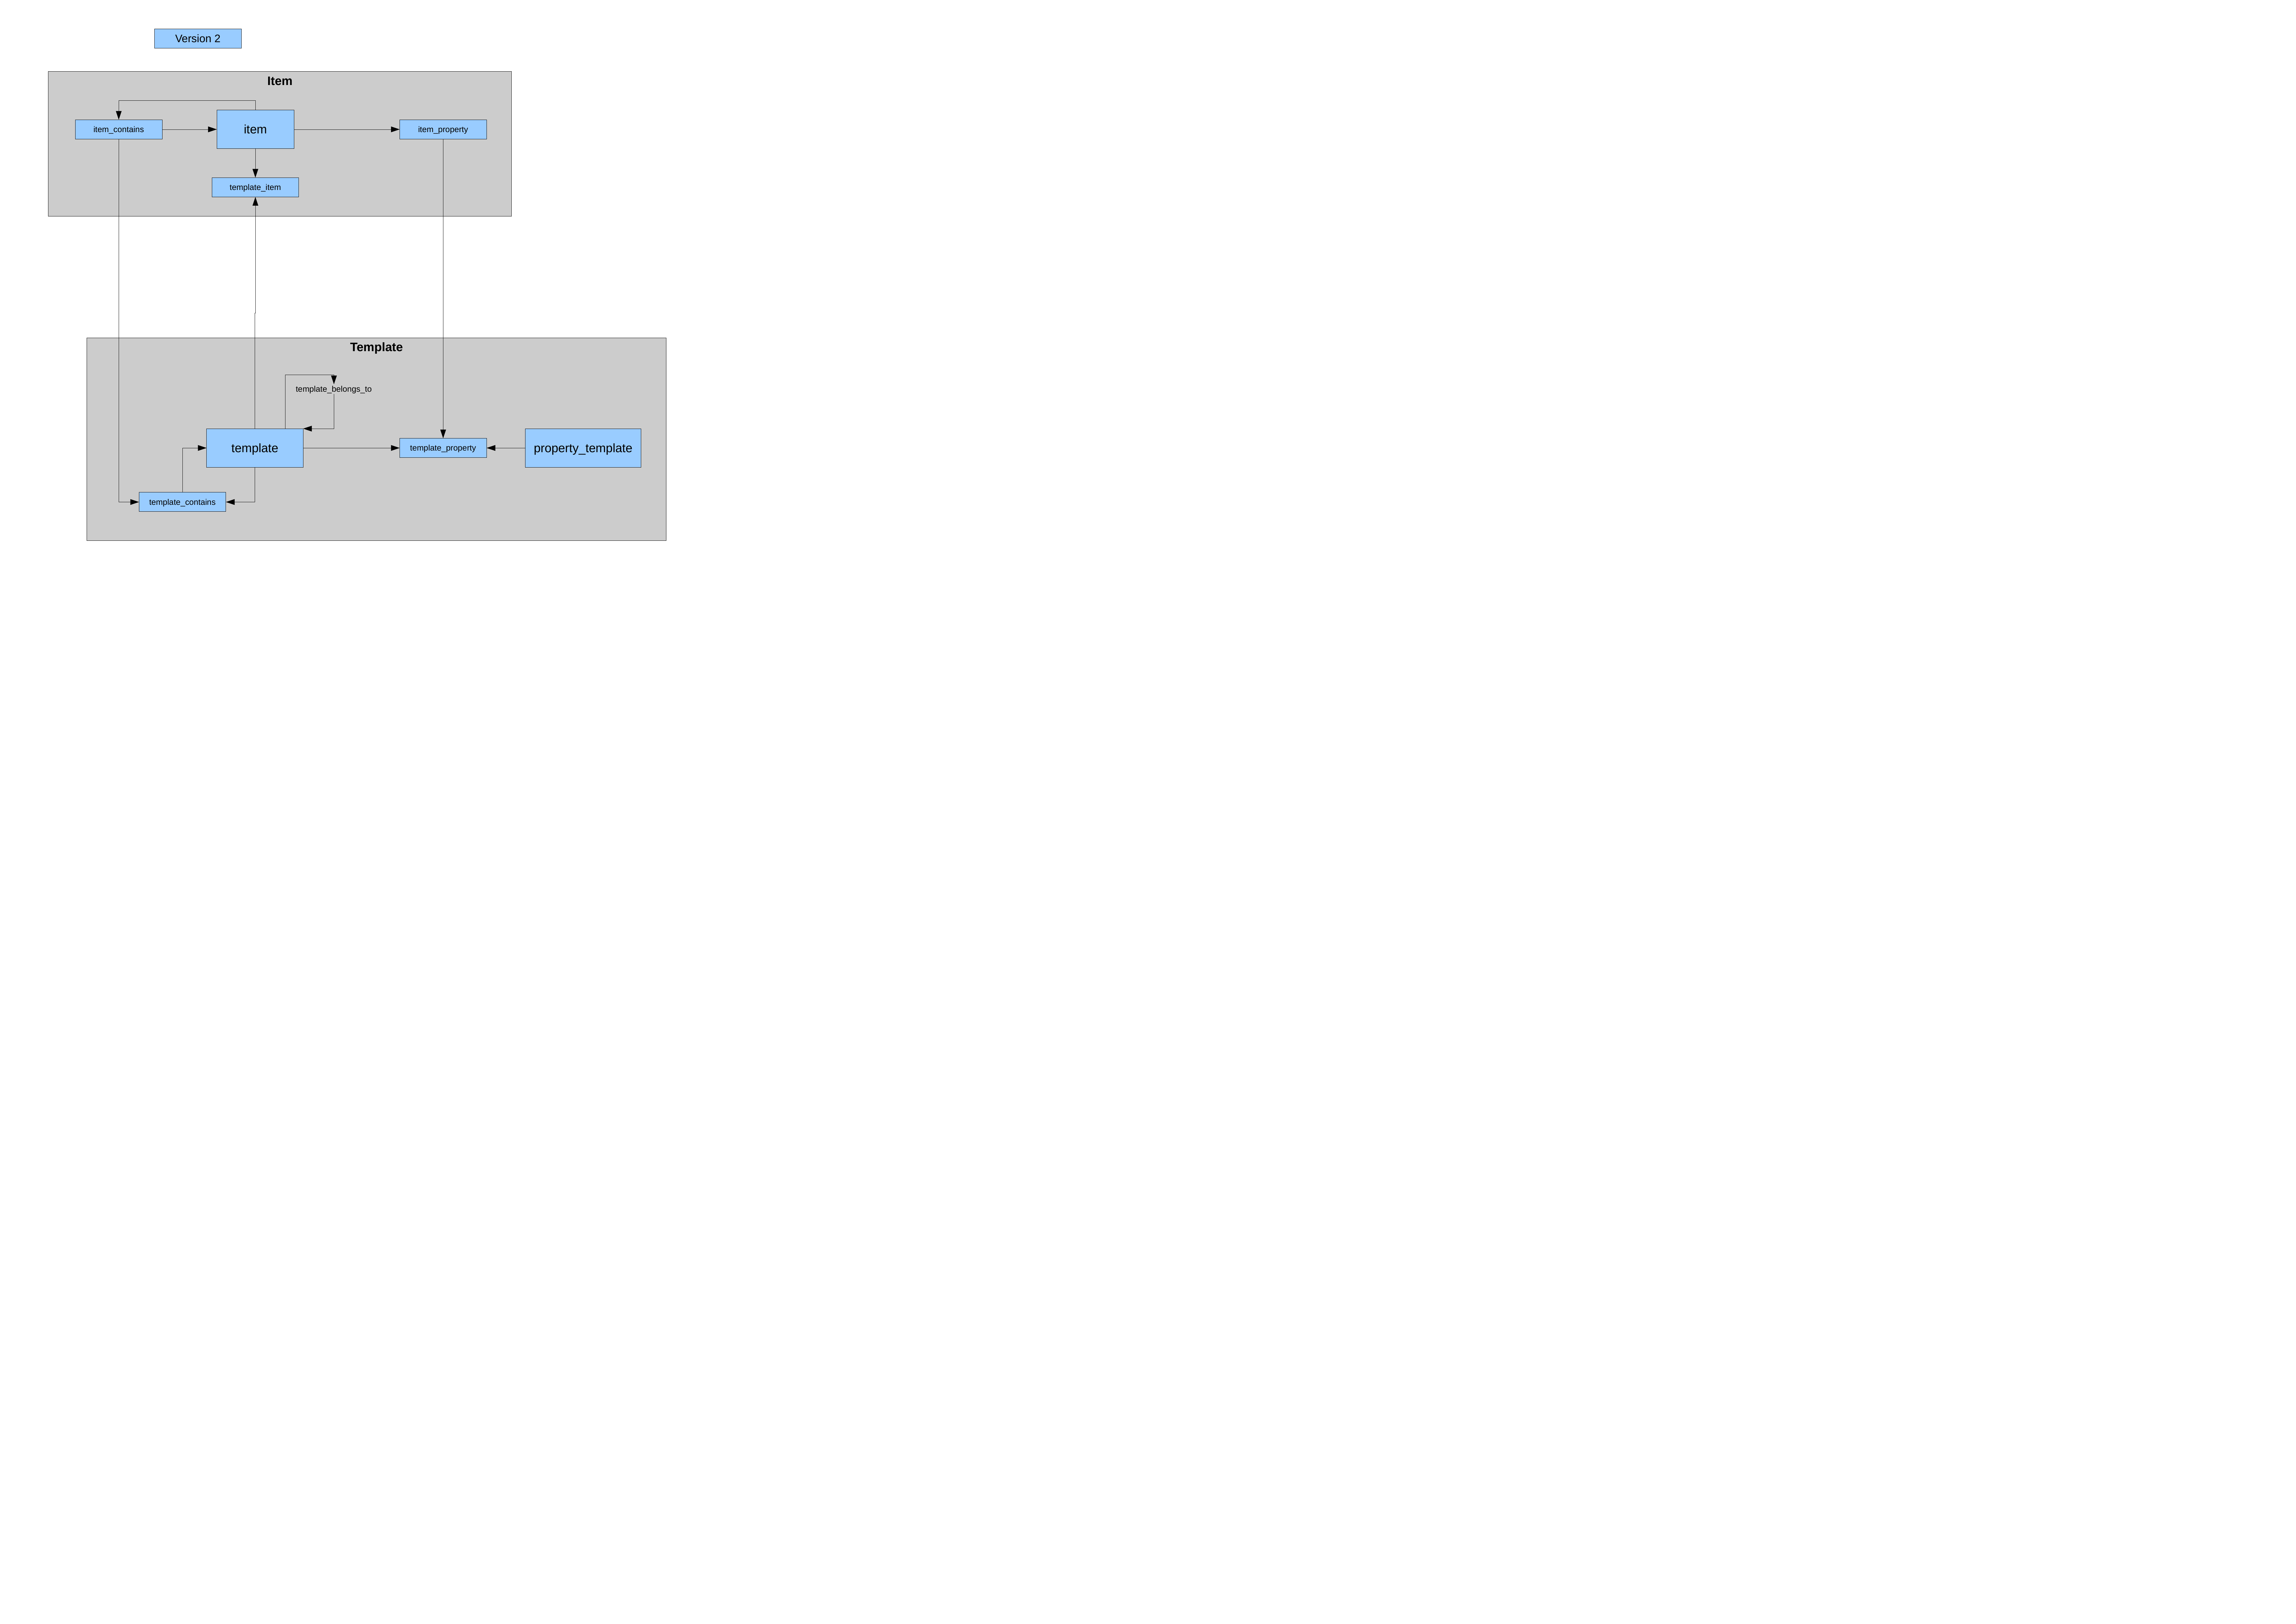

Version 2
Item
item
item_contains
item_property
template_item
Template
template_belongs_to
template
property_template
template_property
template_contains